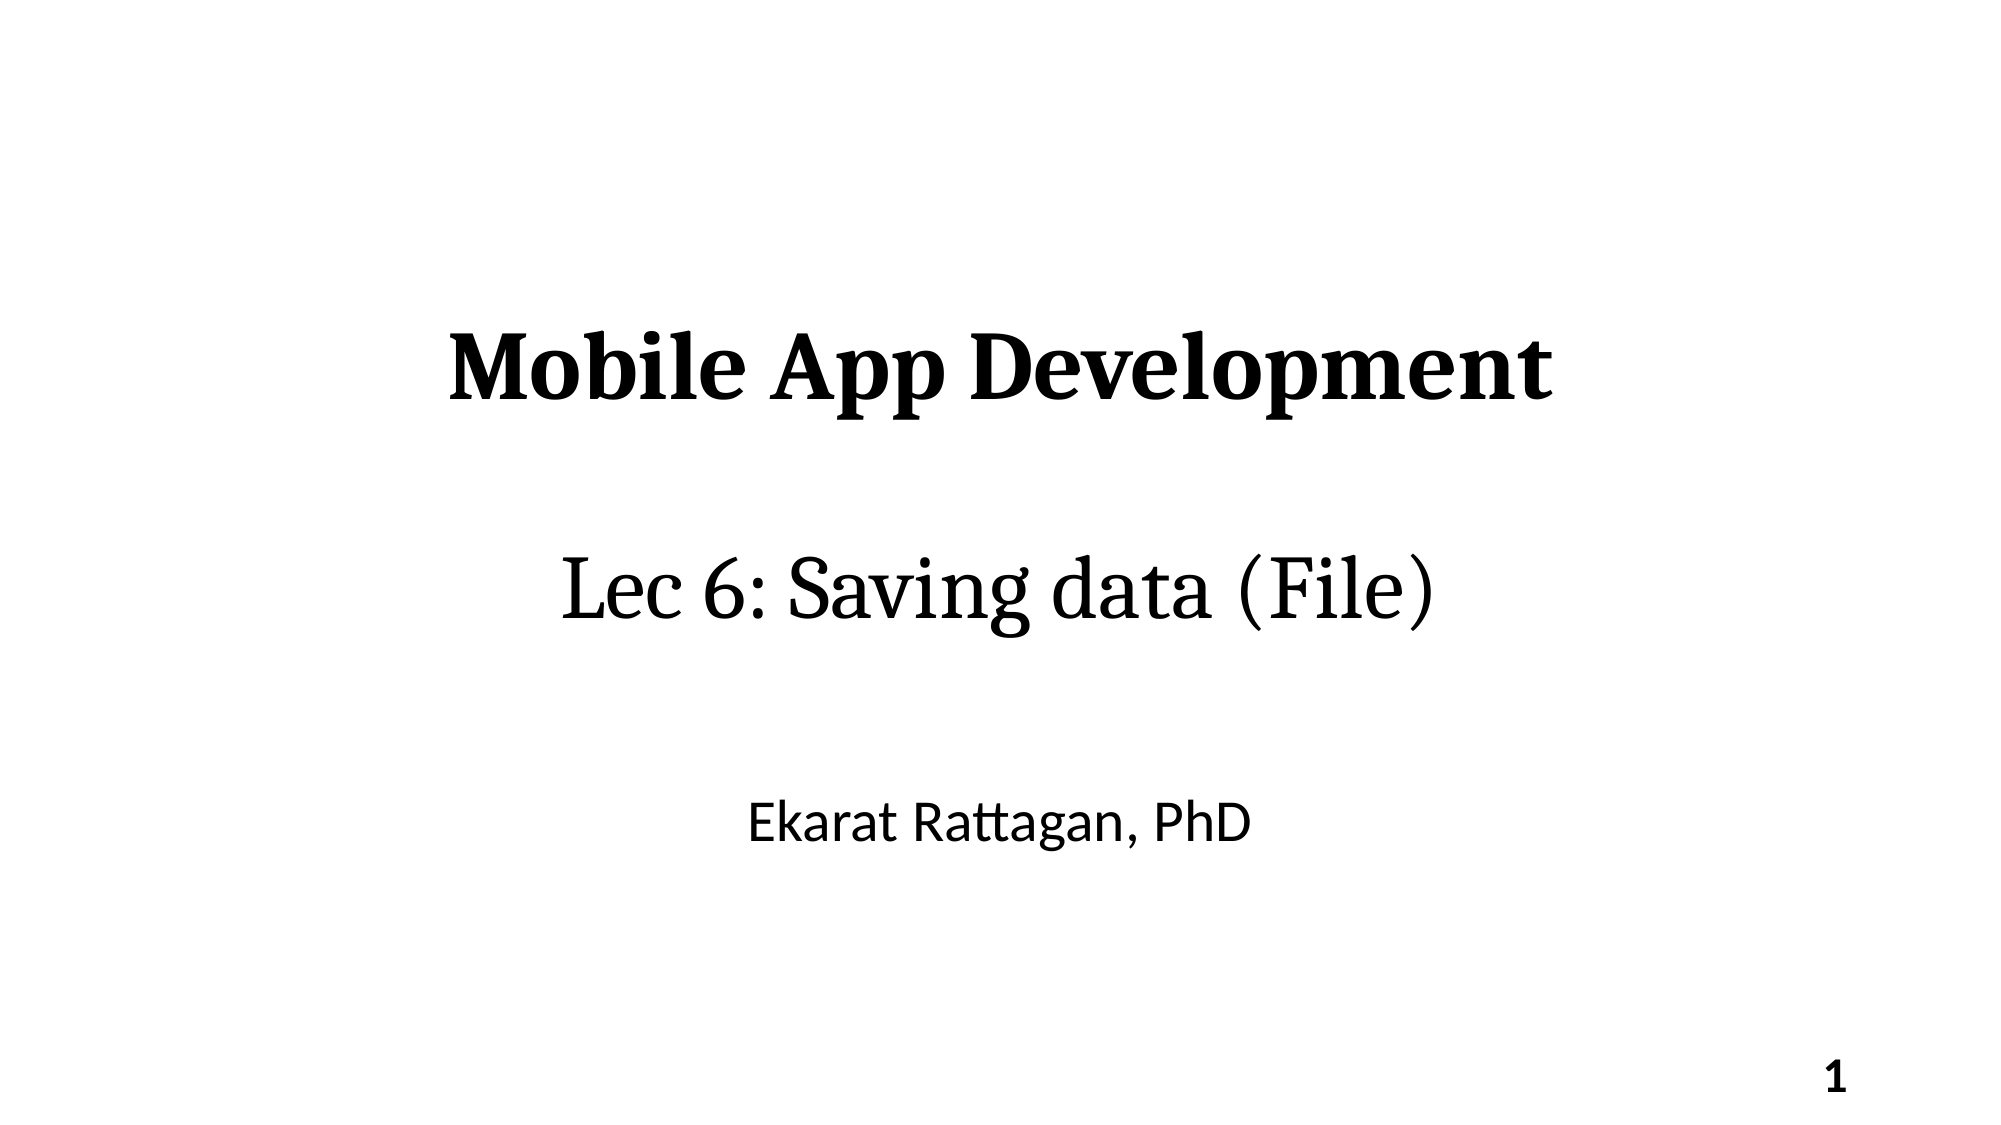

# Mobile App Development Lec 6: Saving data (File)
Ekarat Rattagan, PhD